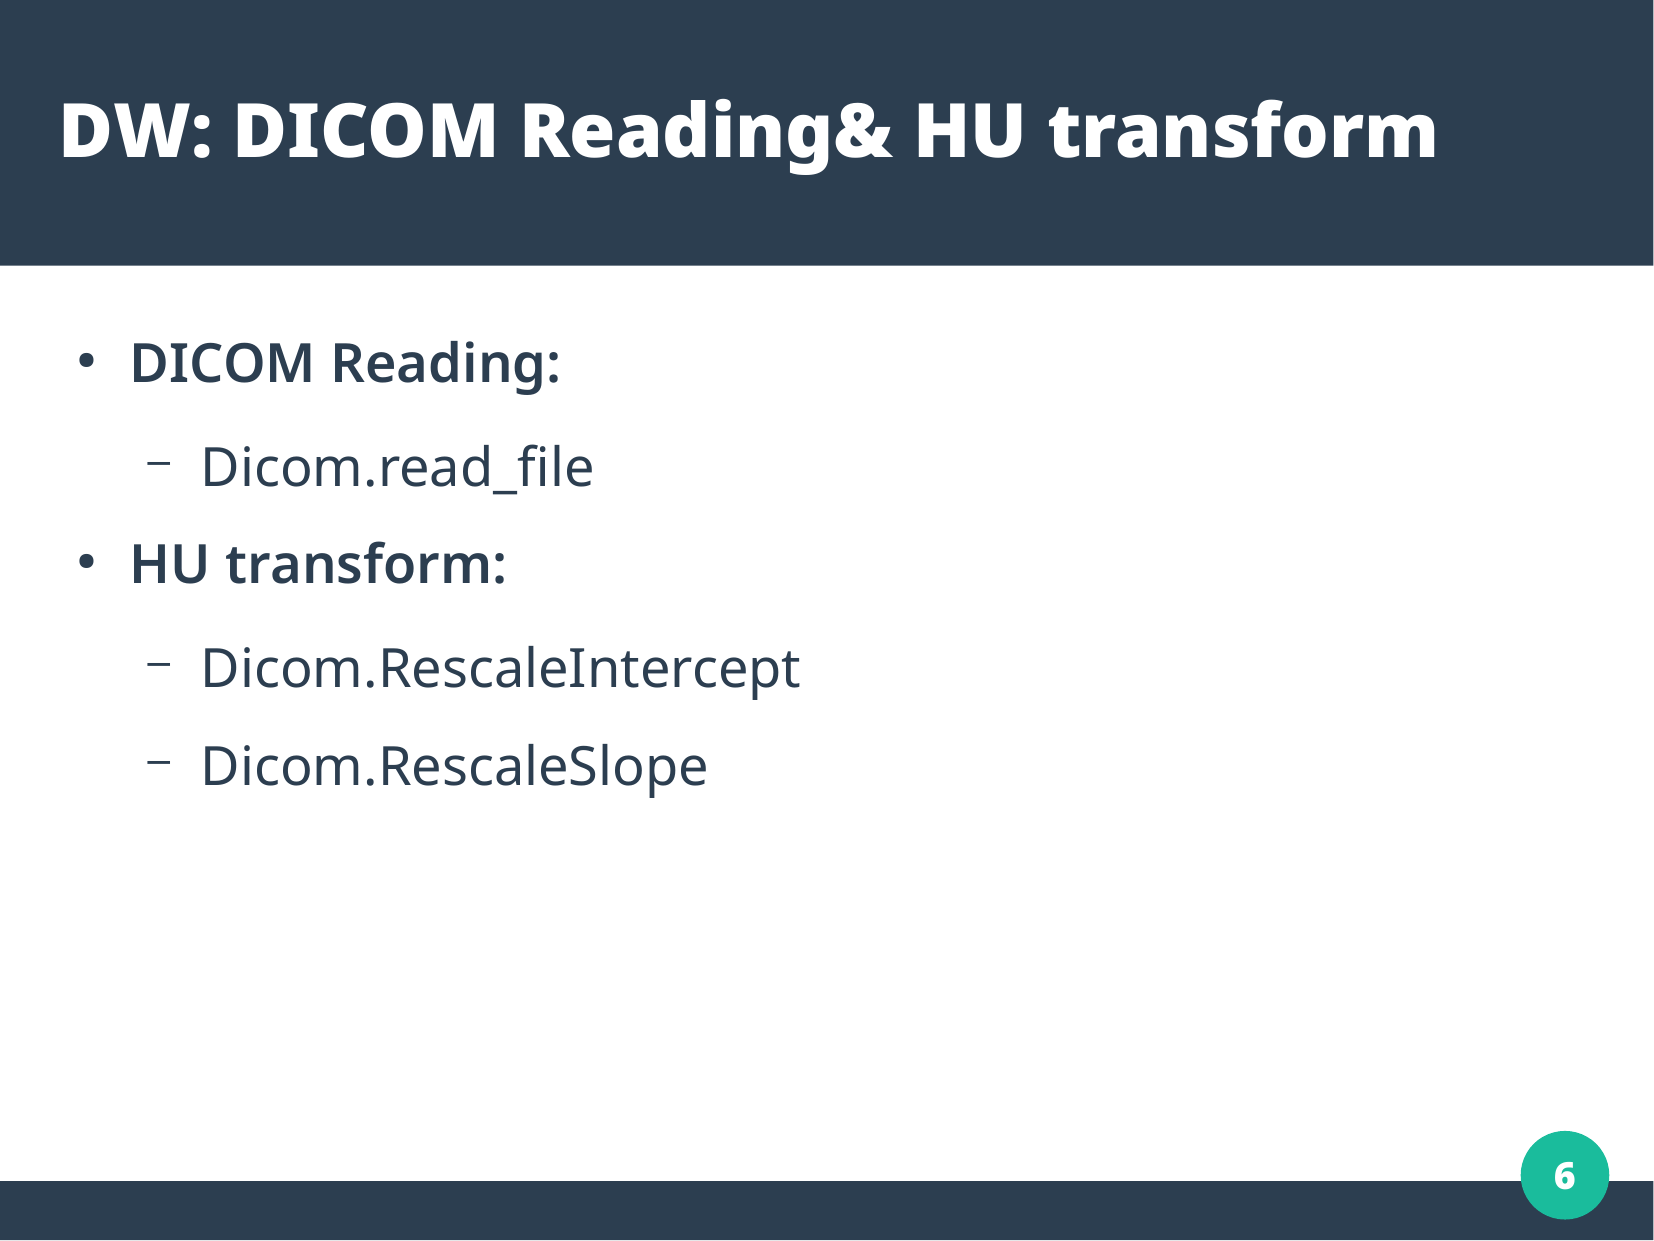

# DW: DICOM Reading& HU transform
DICOM Reading:
Dicom.read_file
HU transform:
Dicom.RescaleIntercept
Dicom.RescaleSlope
6